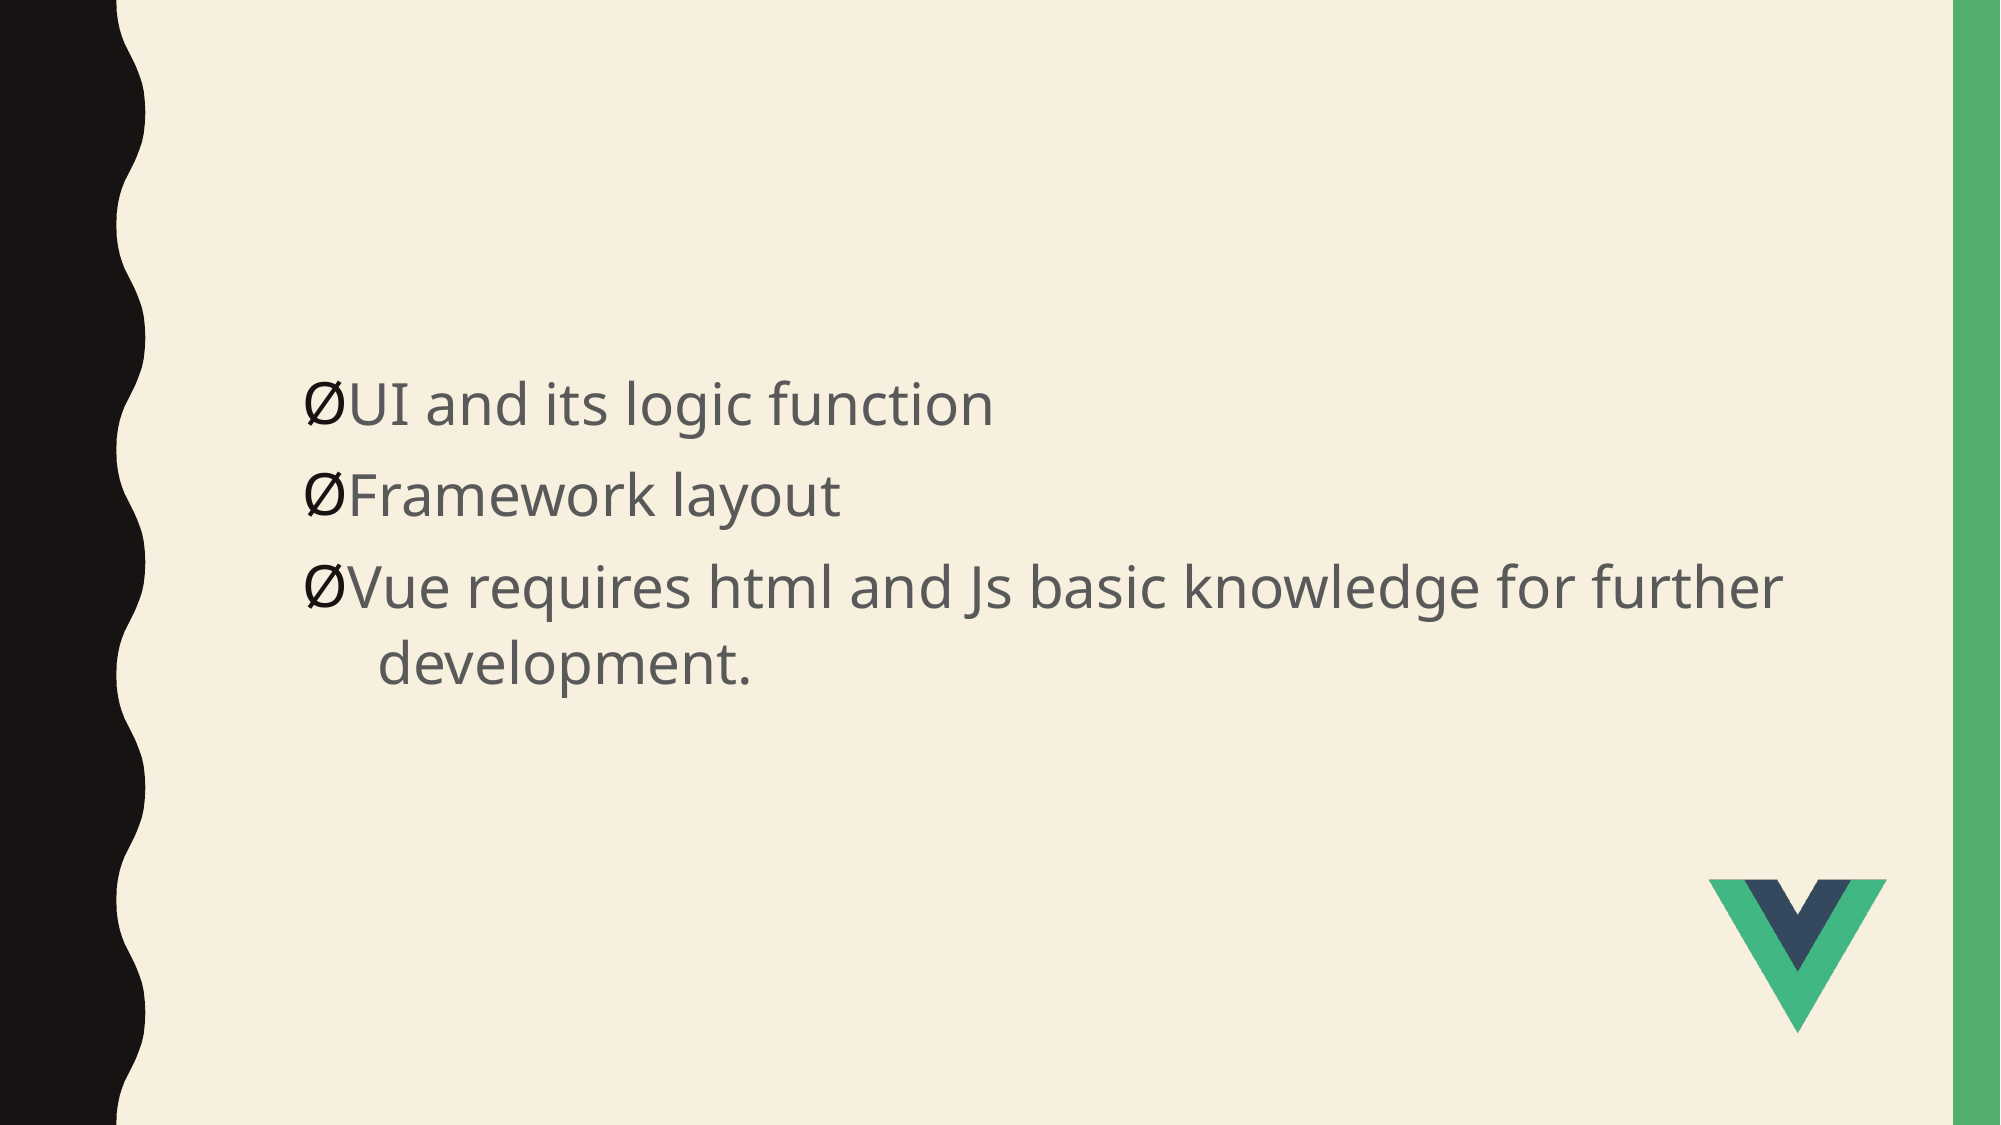

# UI and its logic function
Framework layout
Vue requires html and Js basic knowledge for further development.